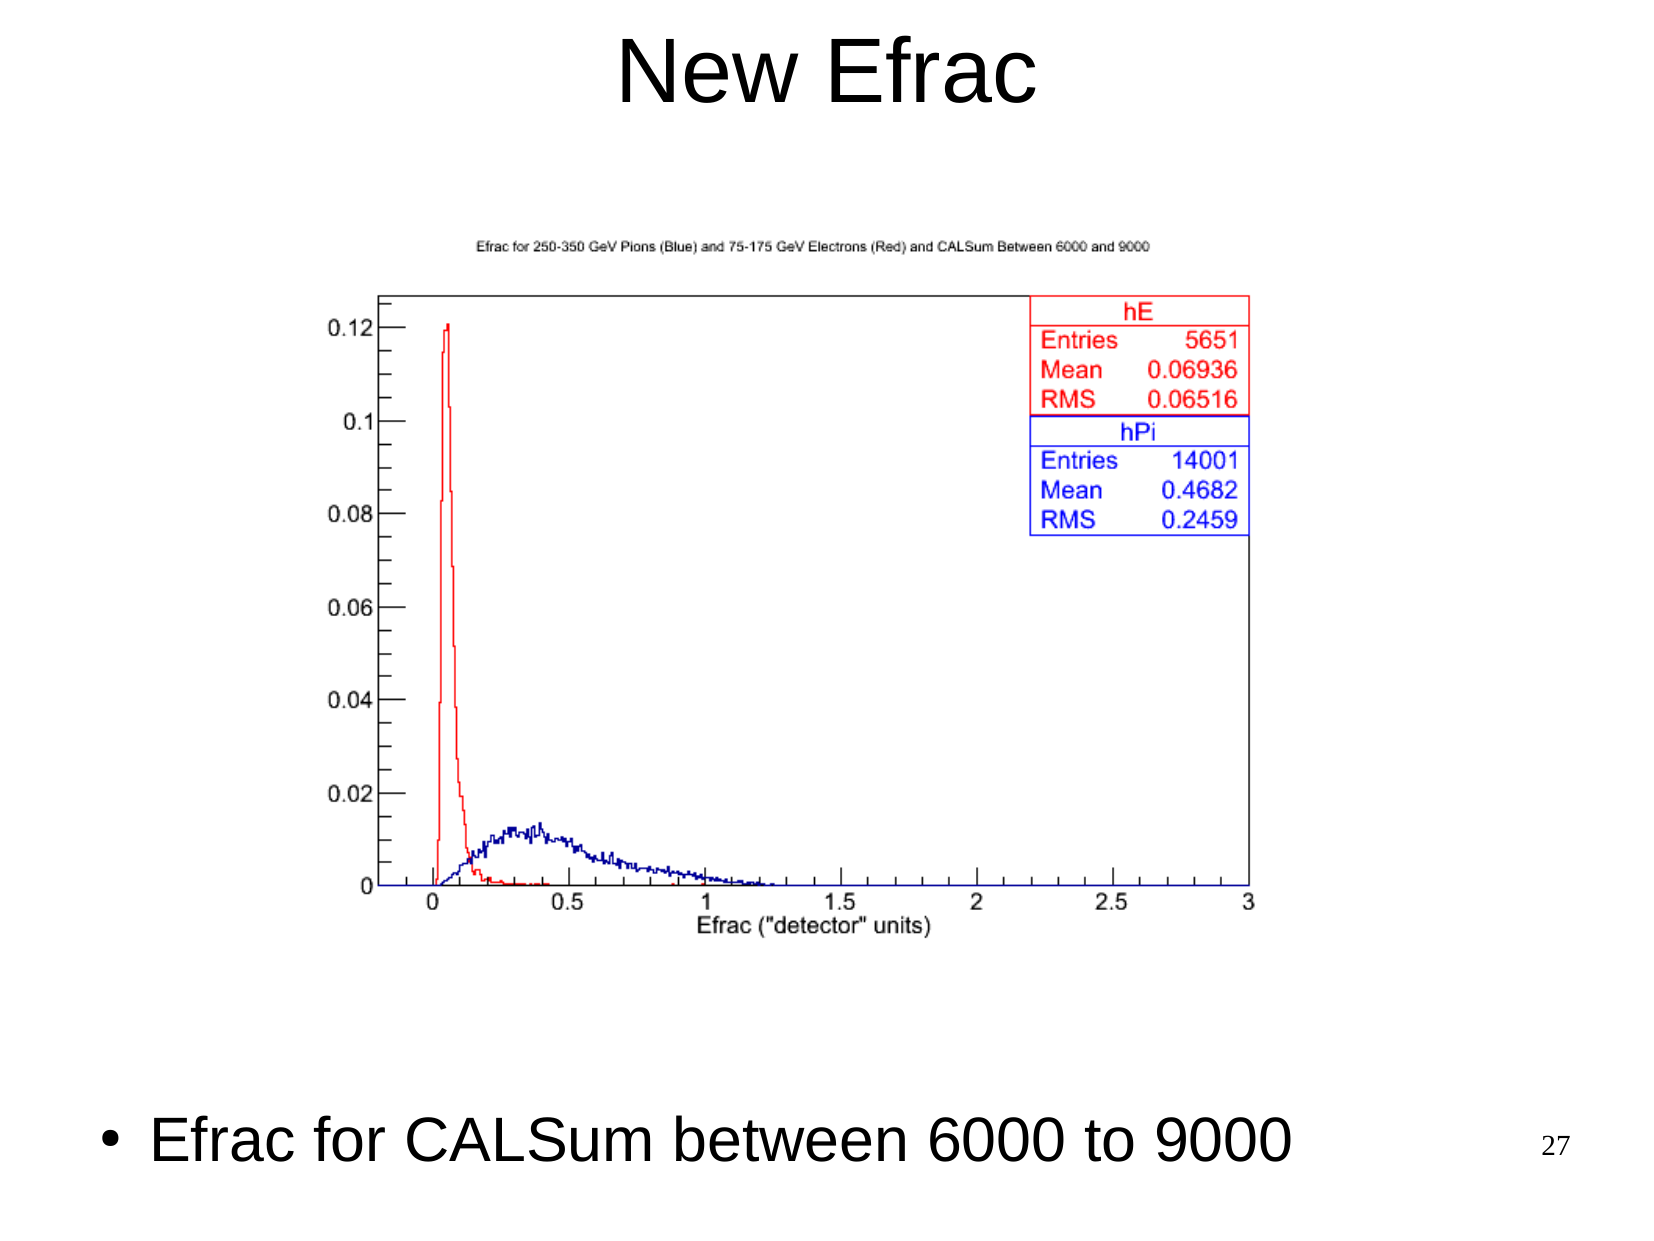

# New Efrac
Efrac for CALSum between 6000 to 9000
27